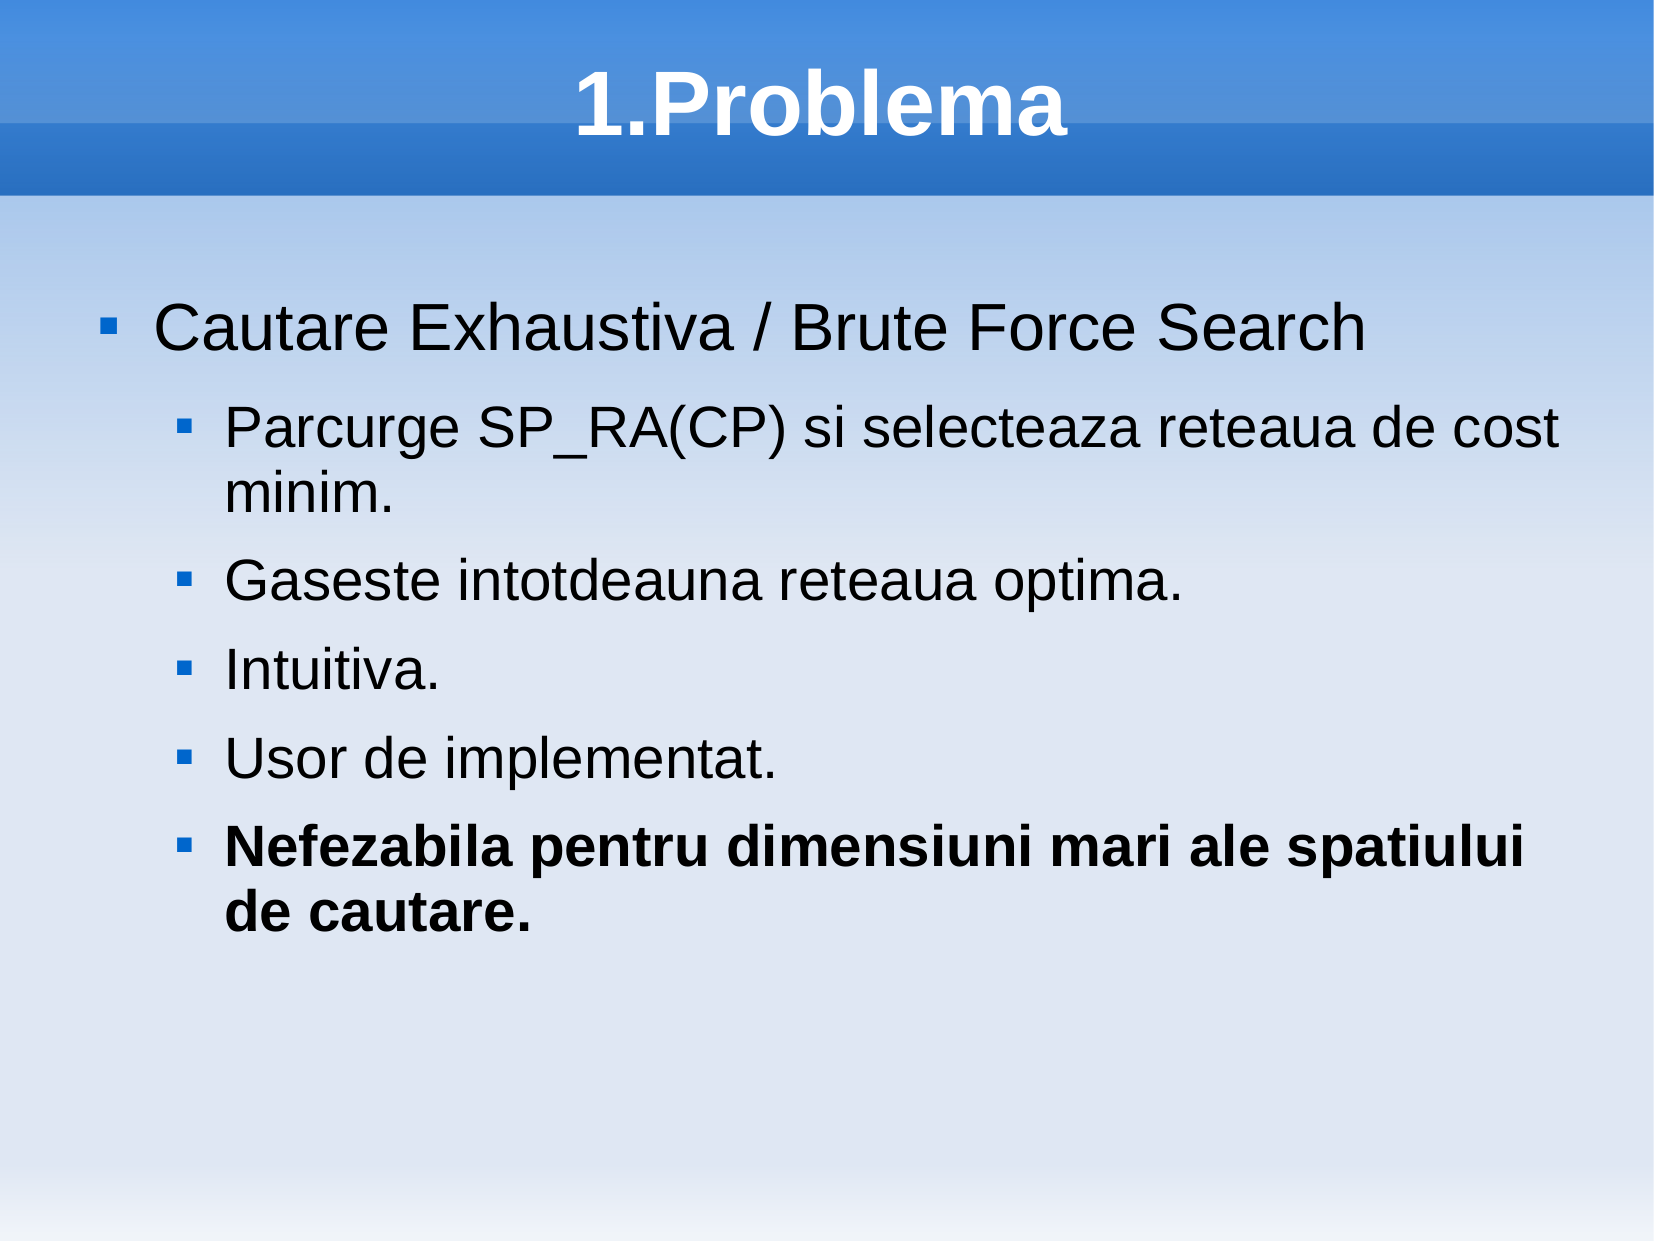

# 1.Problema
Cautare Exhaustiva / Brute Force Search
Parcurge SP_RA(CP) si selecteaza reteaua de cost minim.
Gaseste intotdeauna reteaua optima.
Intuitiva.
Usor de implementat.
Nefezabila pentru dimensiuni mari ale spatiului de cautare.